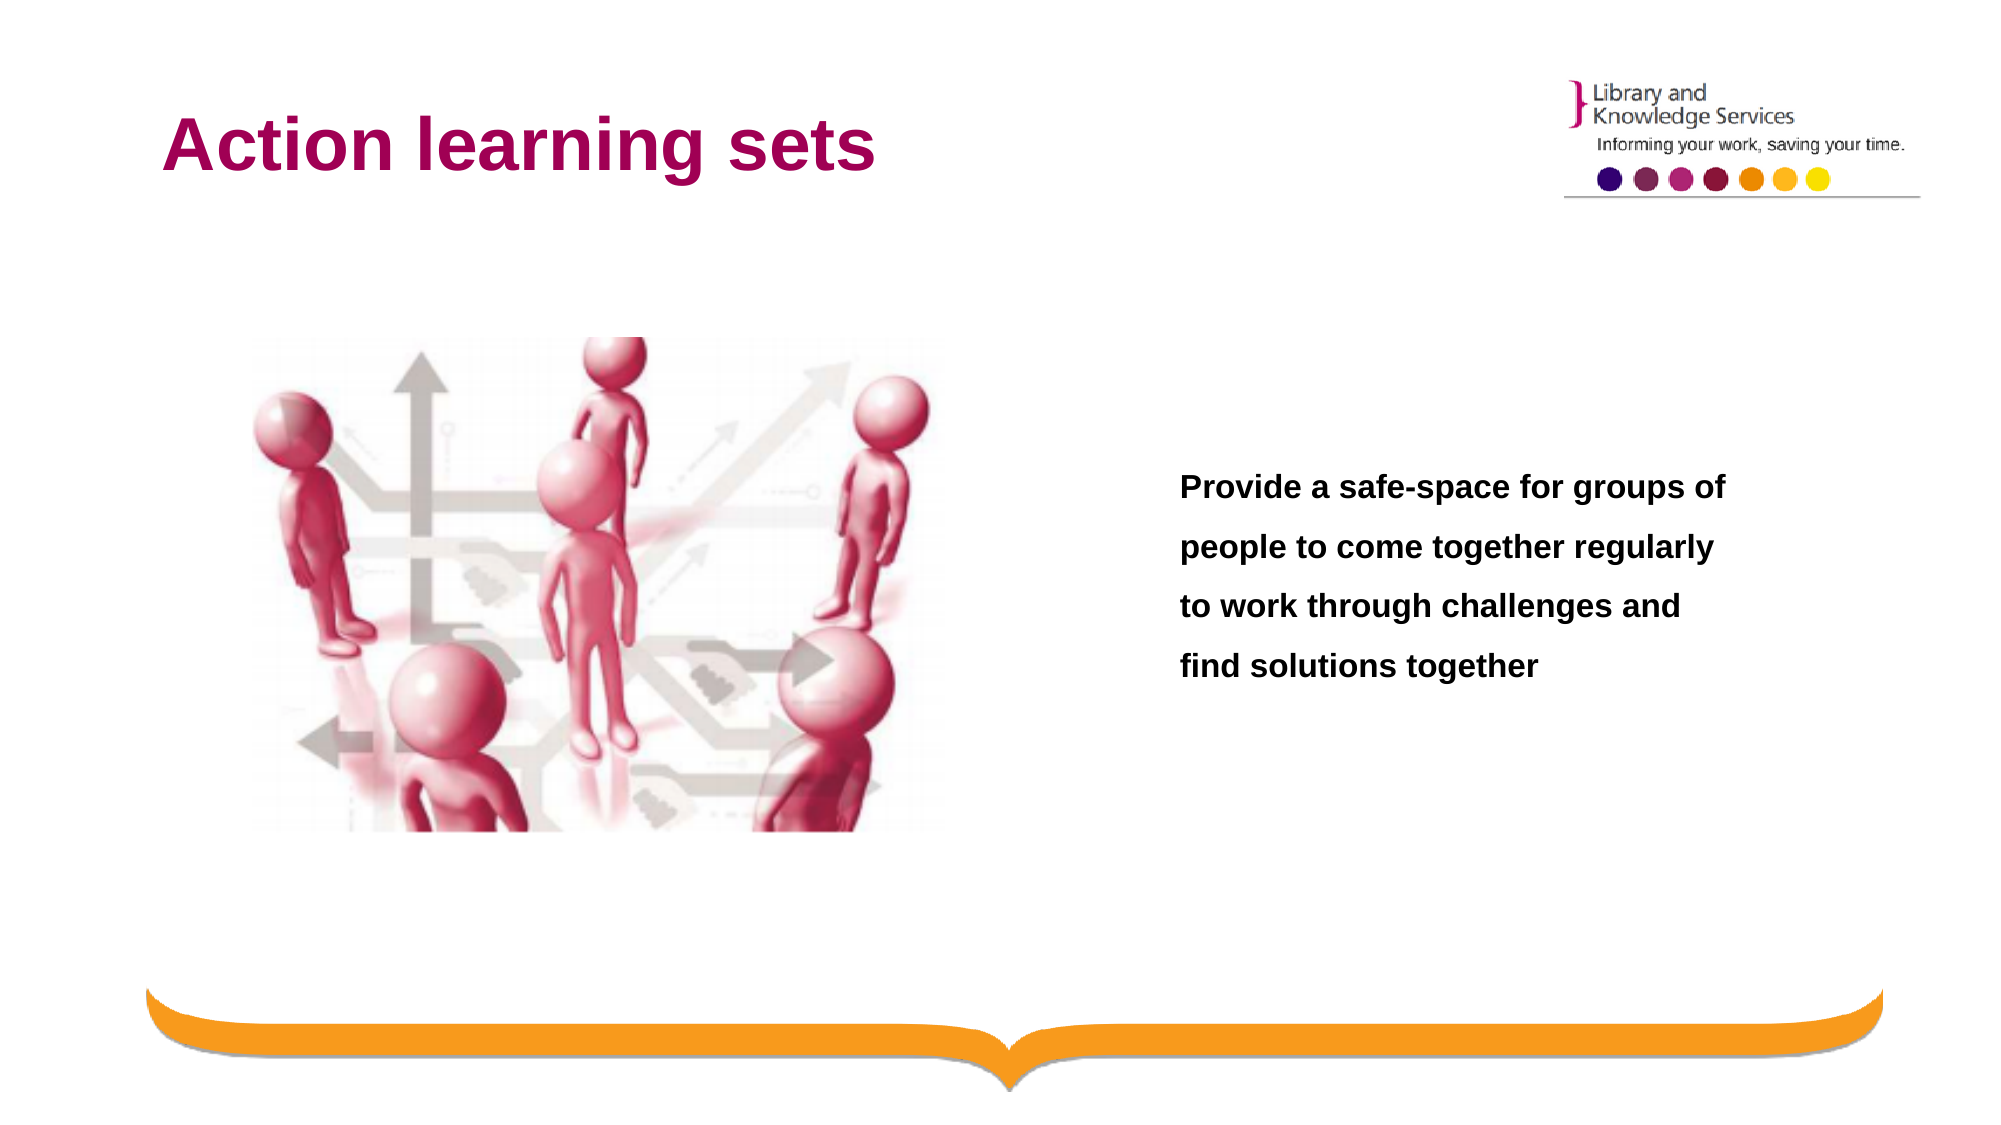

# Action learning sets
Provide a safe-space for groups of people to come together regularly to work through challenges and find solutions together